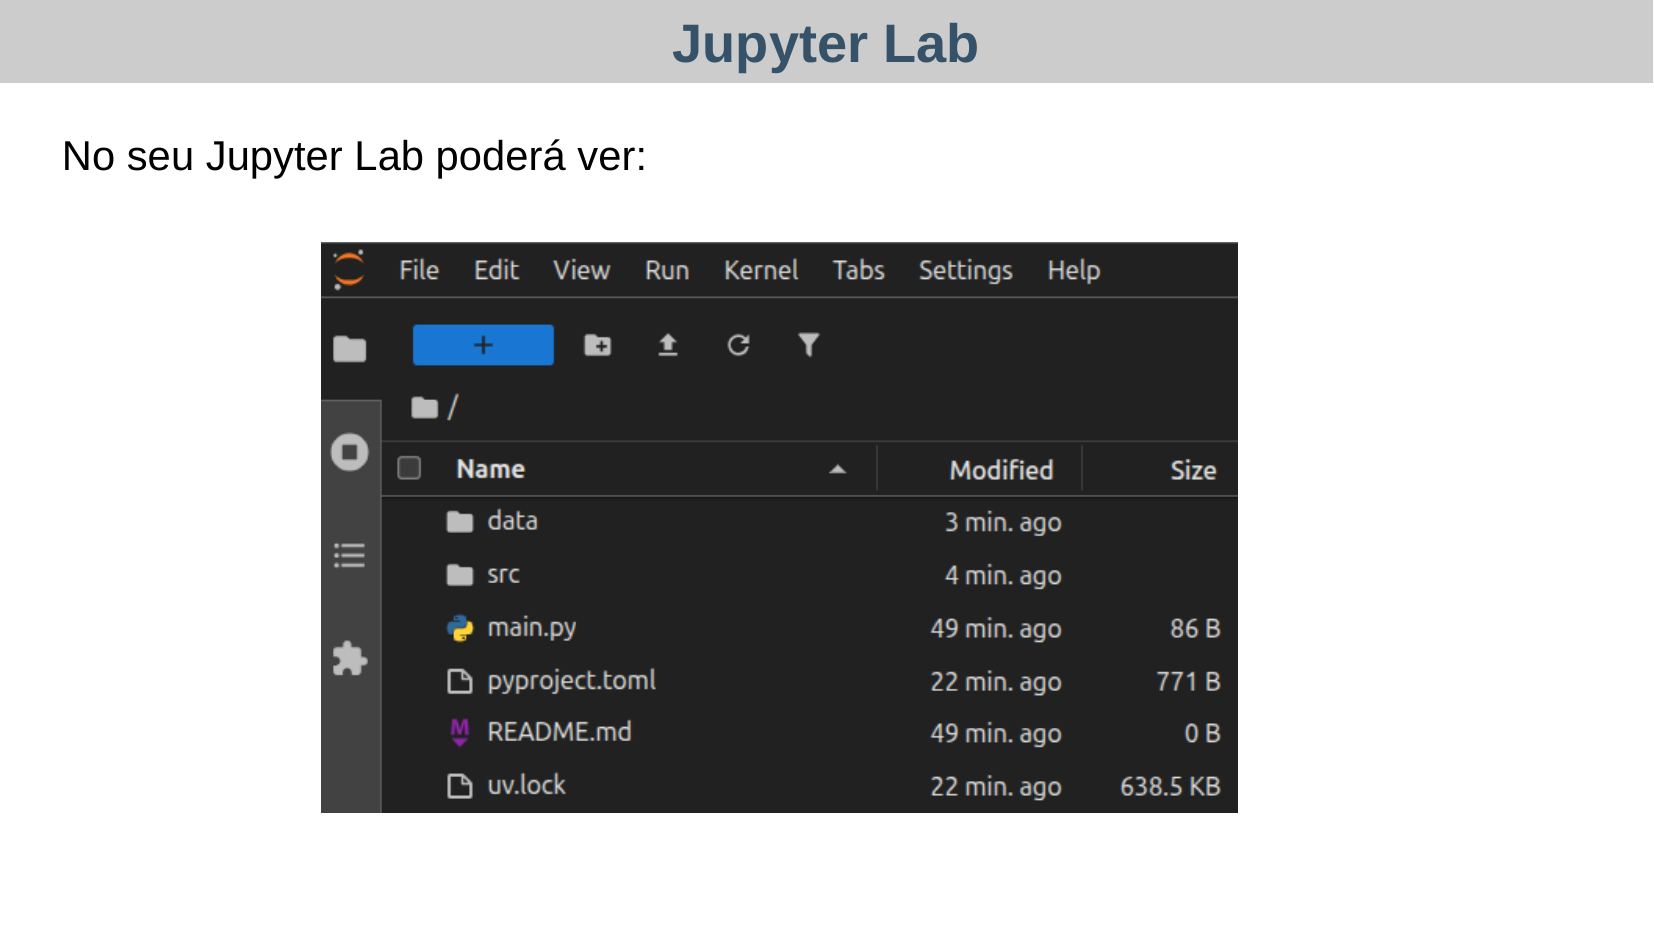

Jupyter Lab
No seu Jupyter Lab poderá ver: